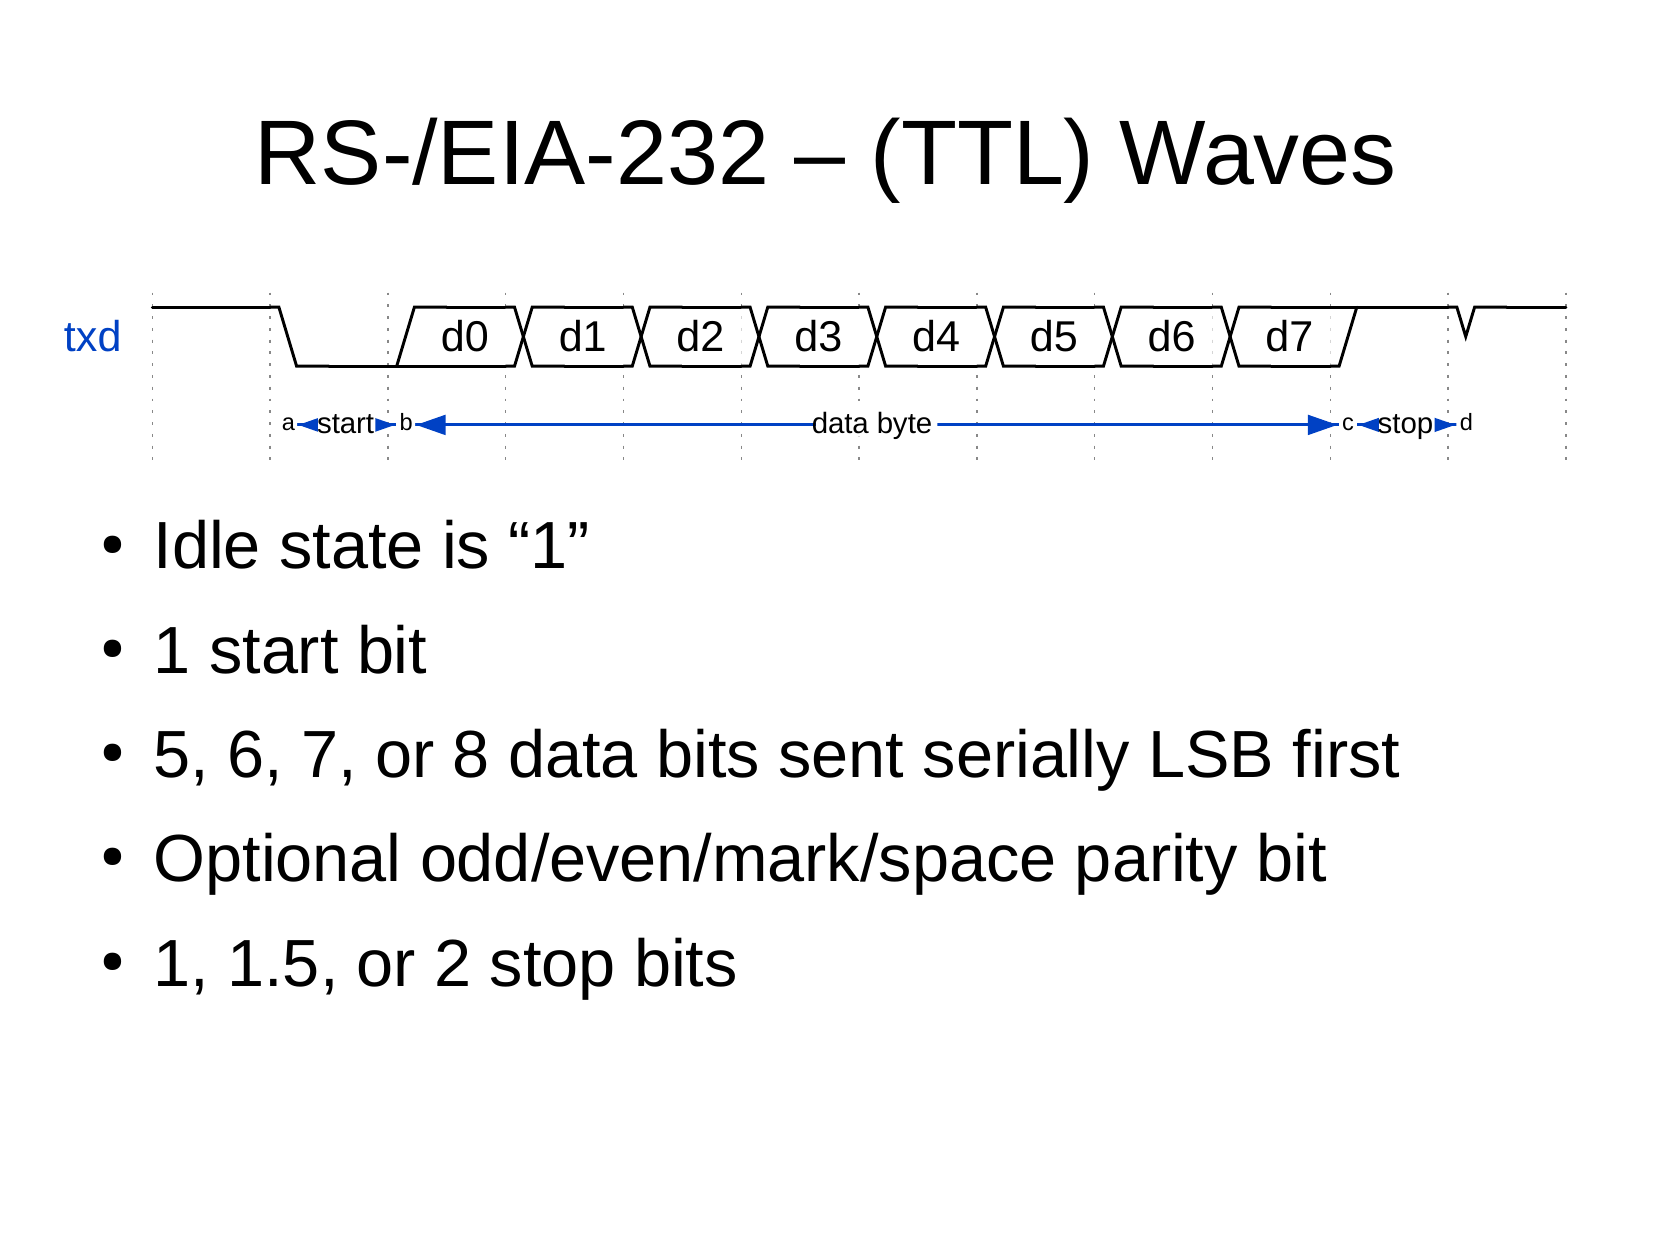

# RS-/EIA-232 – (TTL) Waves
Idle state is “1”
1 start bit
5, 6, 7, or 8 data bits sent serially LSB first
Optional odd/even/mark/space parity bit
1, 1.5, or 2 stop bits